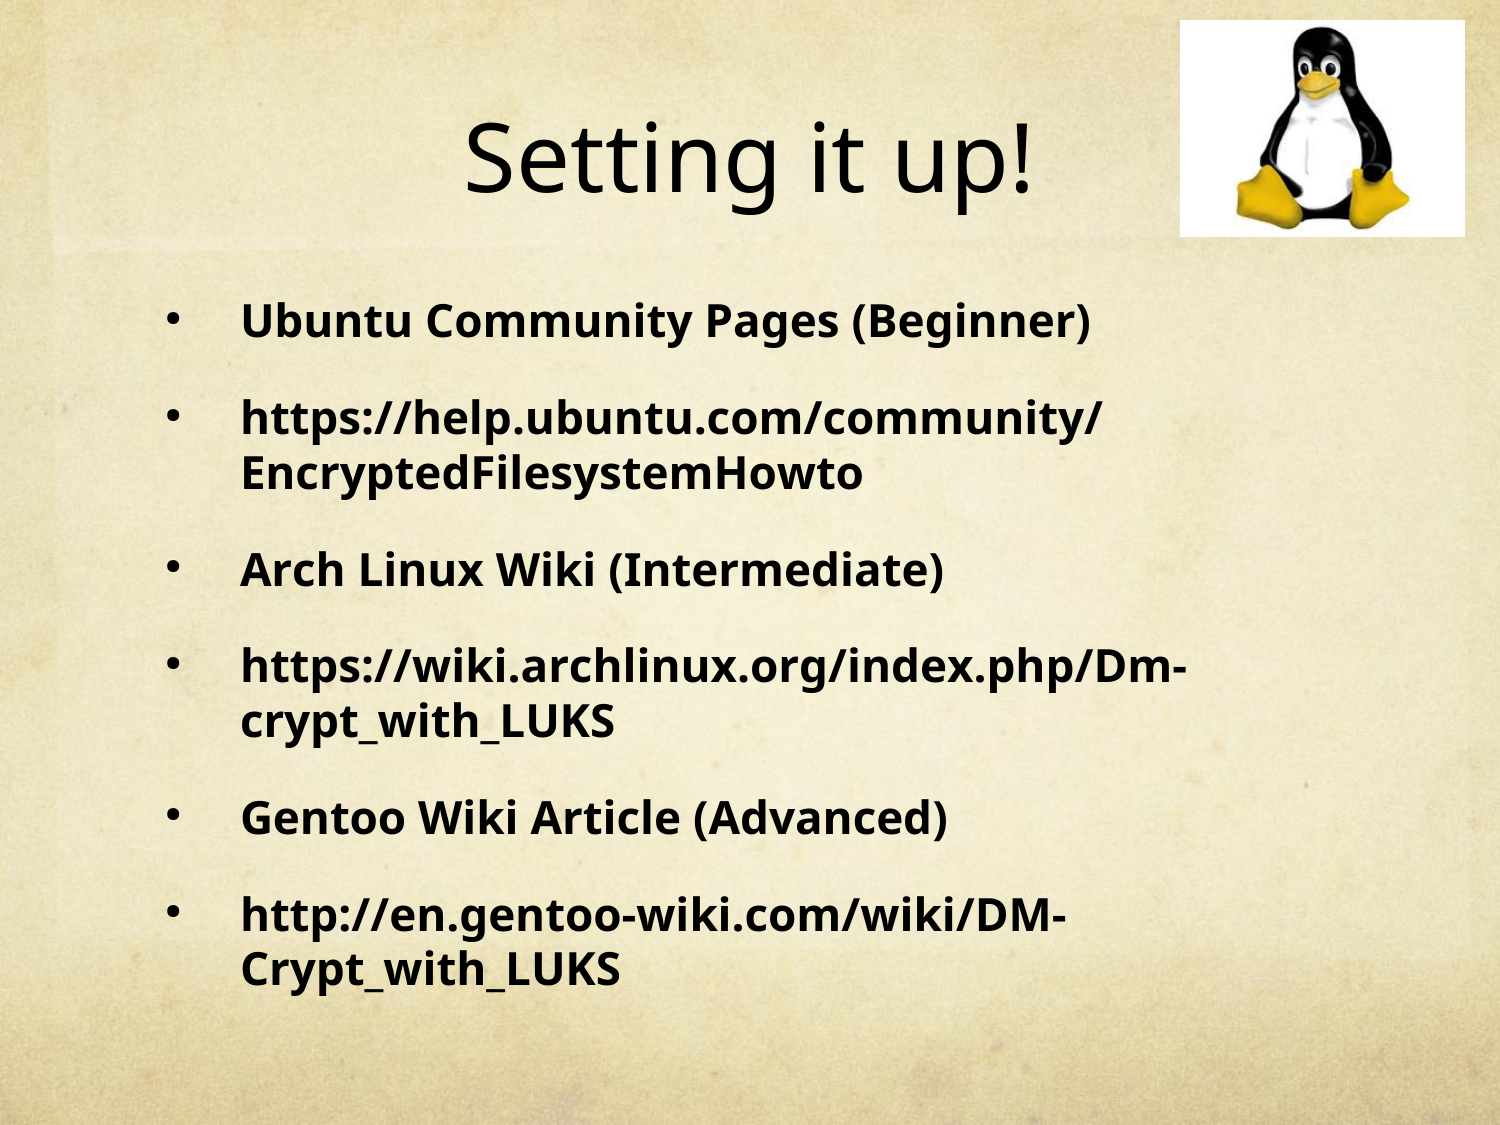

Setting it up!
Ubuntu Community Pages (Beginner)
https://help.ubuntu.com/community/EncryptedFilesystemHowto
Arch Linux Wiki (Intermediate)
https://wiki.archlinux.org/index.php/Dm-crypt_with_LUKS
Gentoo Wiki Article (Advanced)
http://en.gentoo-wiki.com/wiki/DM-Crypt_with_LUKS